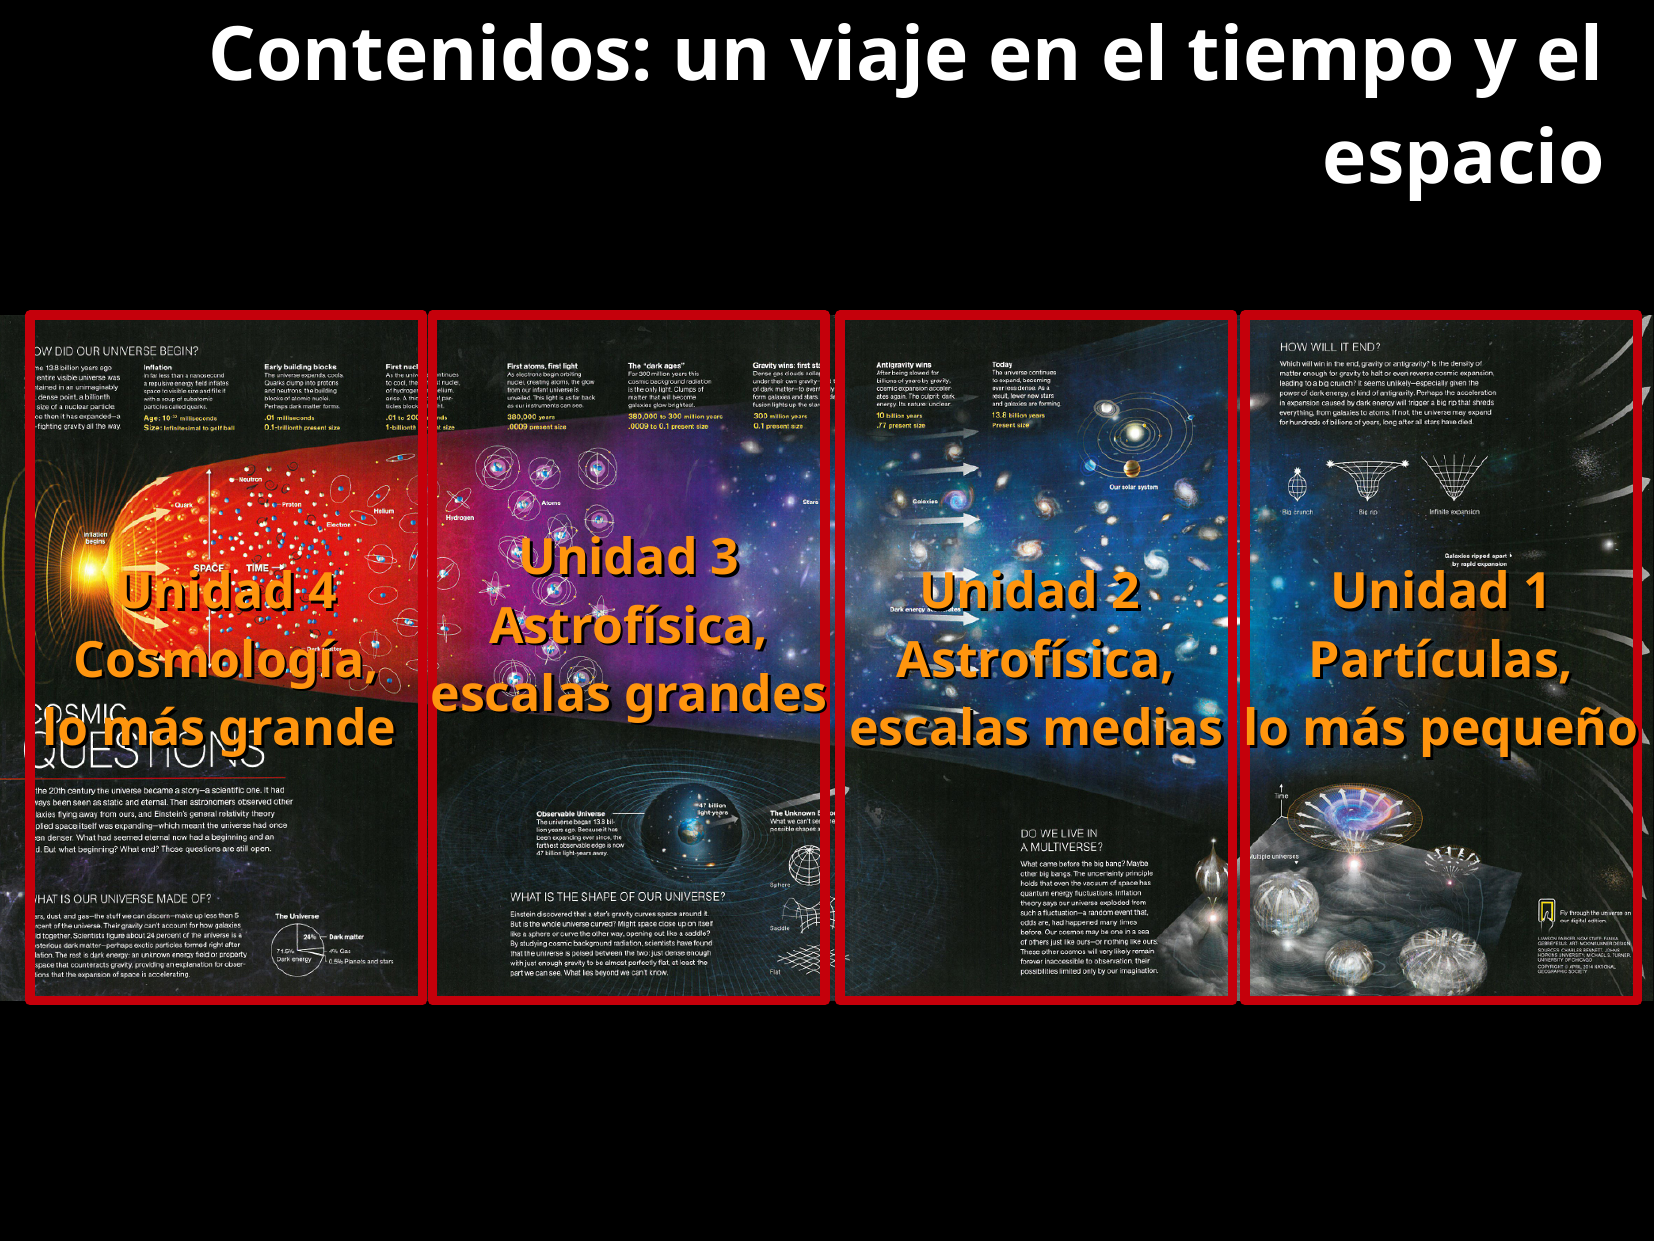

# Contenidos: un viaje en el tiempo y el espacio
Unidad 4
Cosmología,
lo más grande
Unidad 3
Astrofísica,
escalas grandes
Unidad 2
Astrofísica,
escalas medias
Unidad 1
Partículas,
lo más pequeño
H. Asorey - Física IV B
2